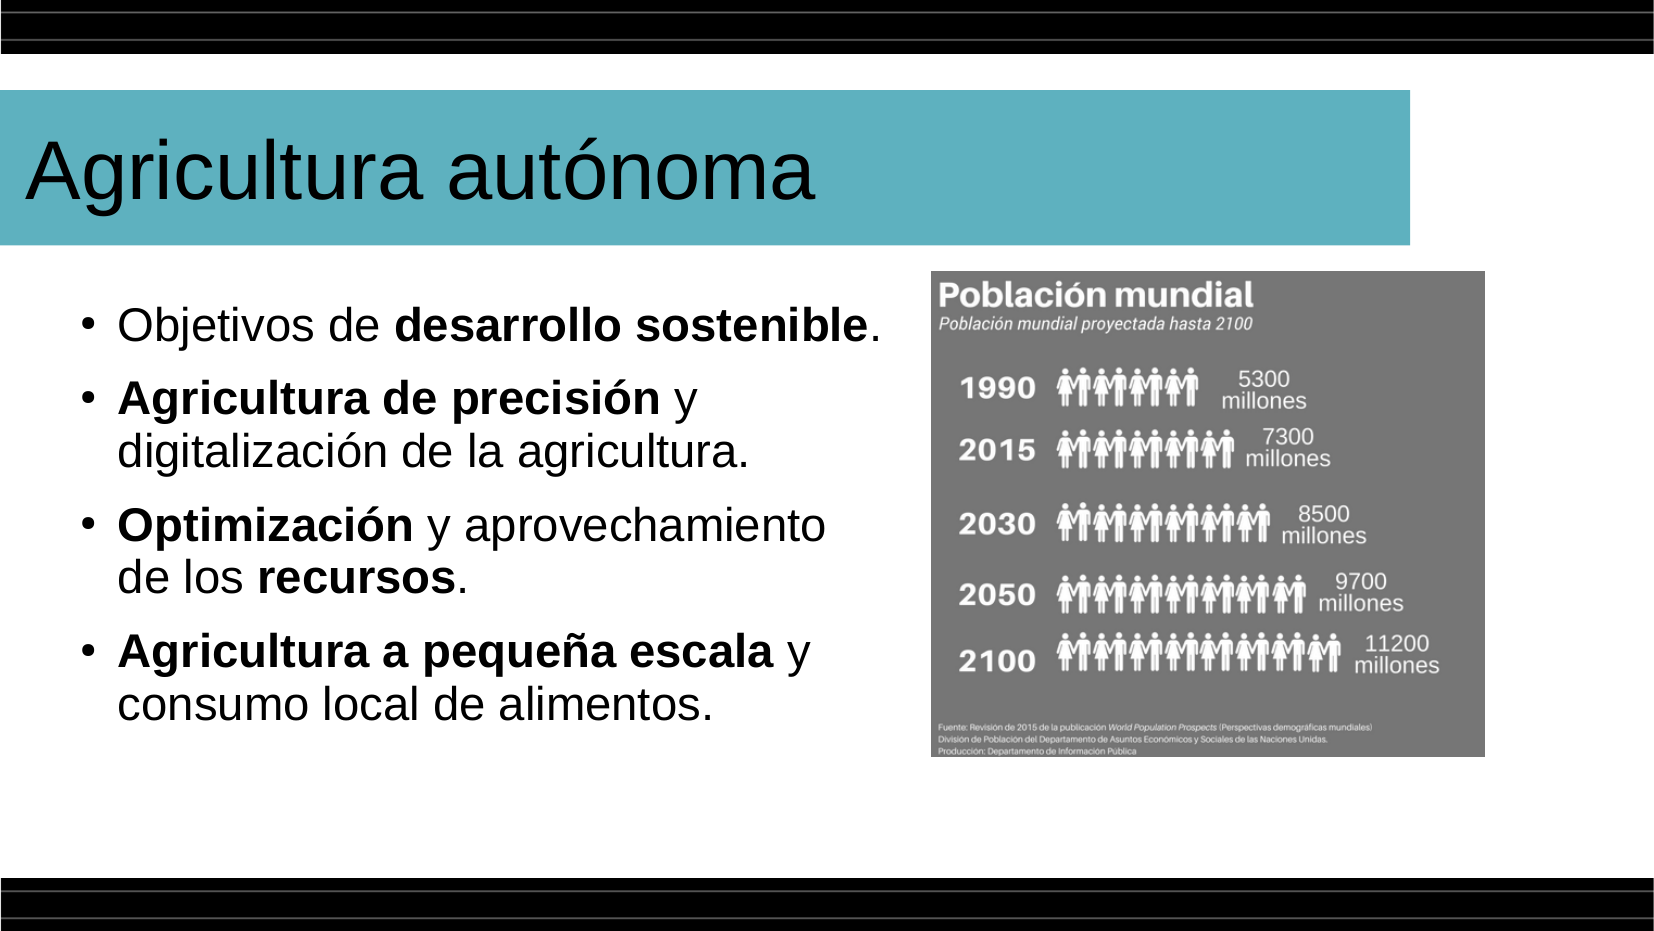

Agricultura autónoma
# Objetivos de desarrollo sostenible.
Agricultura de precisión y digitalización de la agricultura.
Optimización y aprovechamiento de los recursos.
Agricultura a pequeña escala y consumo local de alimentos.